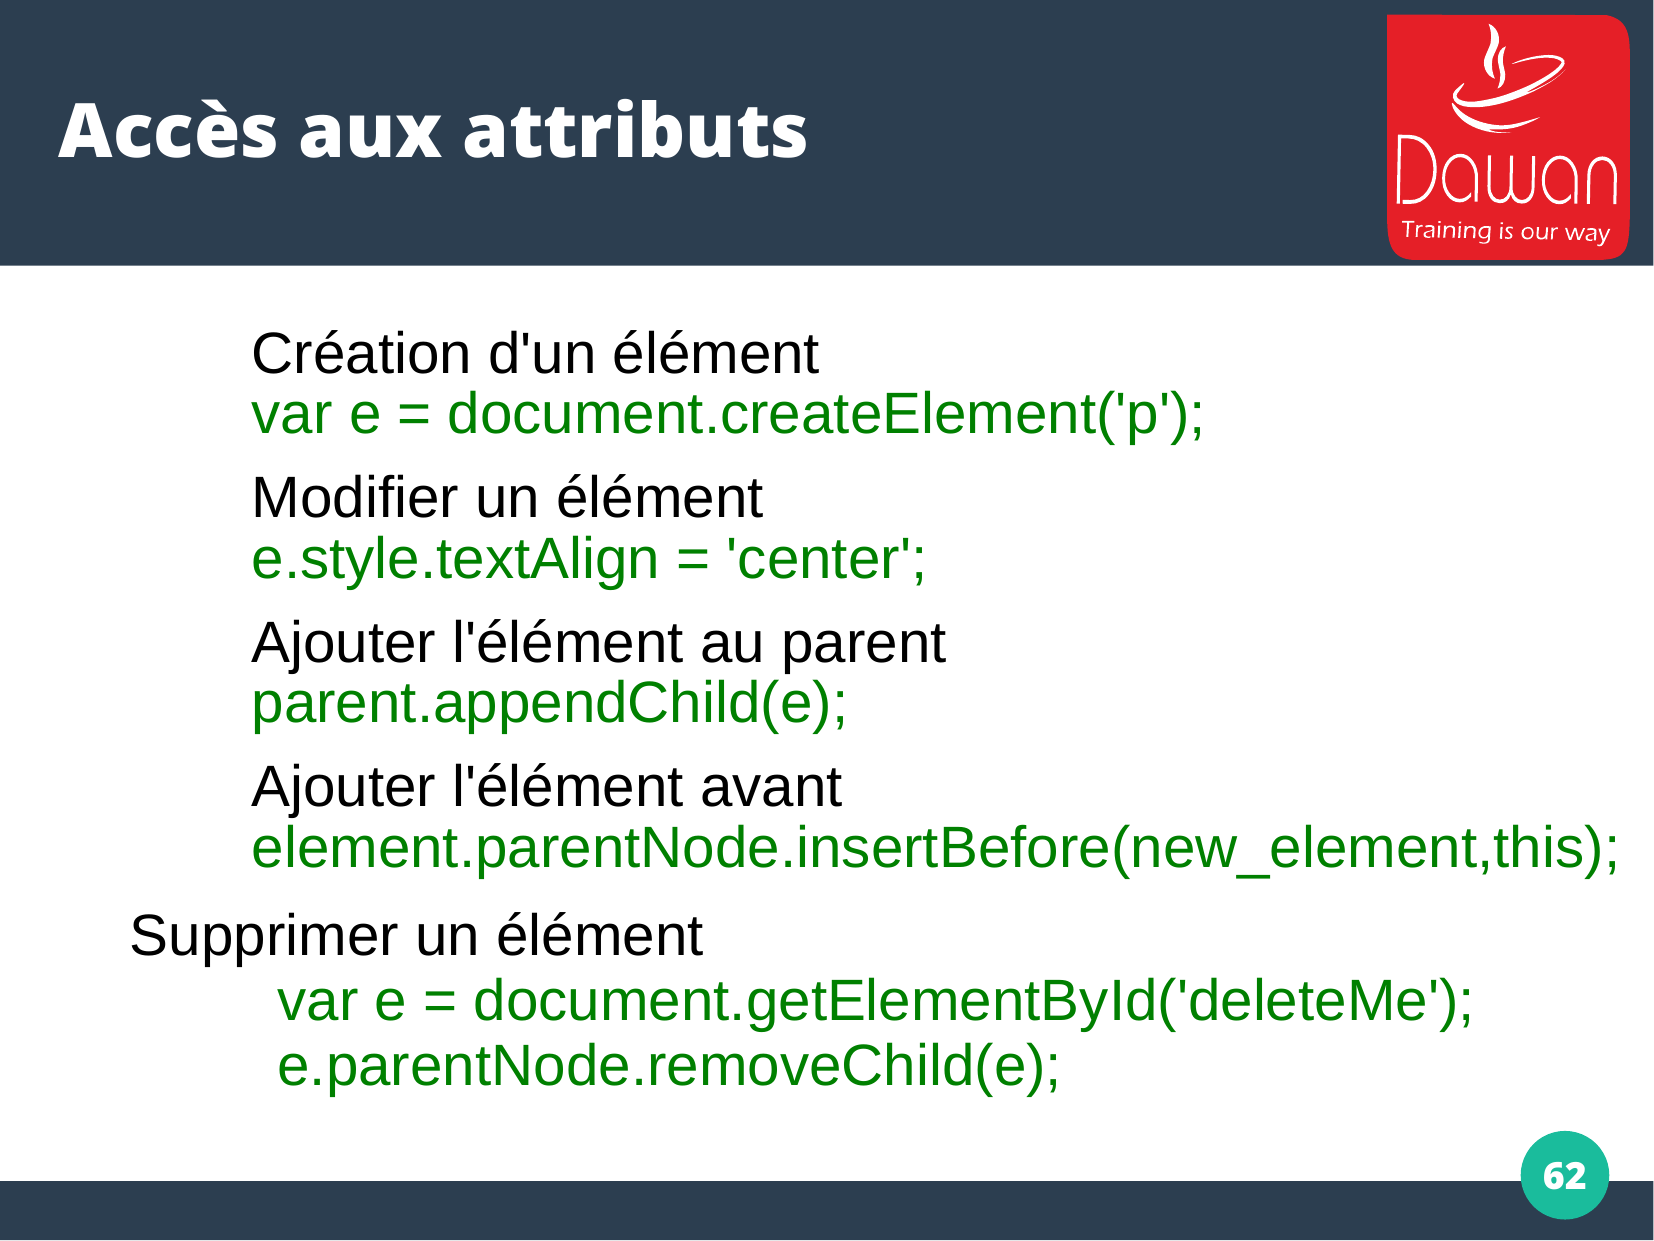

# Accès aux attributs
Création d'un élément
var e = document.createElement('p');
Modifier un élément
e.style.textAlign = 'center';
Ajouter l'élément au parent
parent.appendChild(e);
Ajouter l'élément avant
element.parentNode.insertBefore(new_element,this);
Supprimer un élément
		var e = document.getElementById('deleteMe');
		e.parentNode.removeChild(e);
62